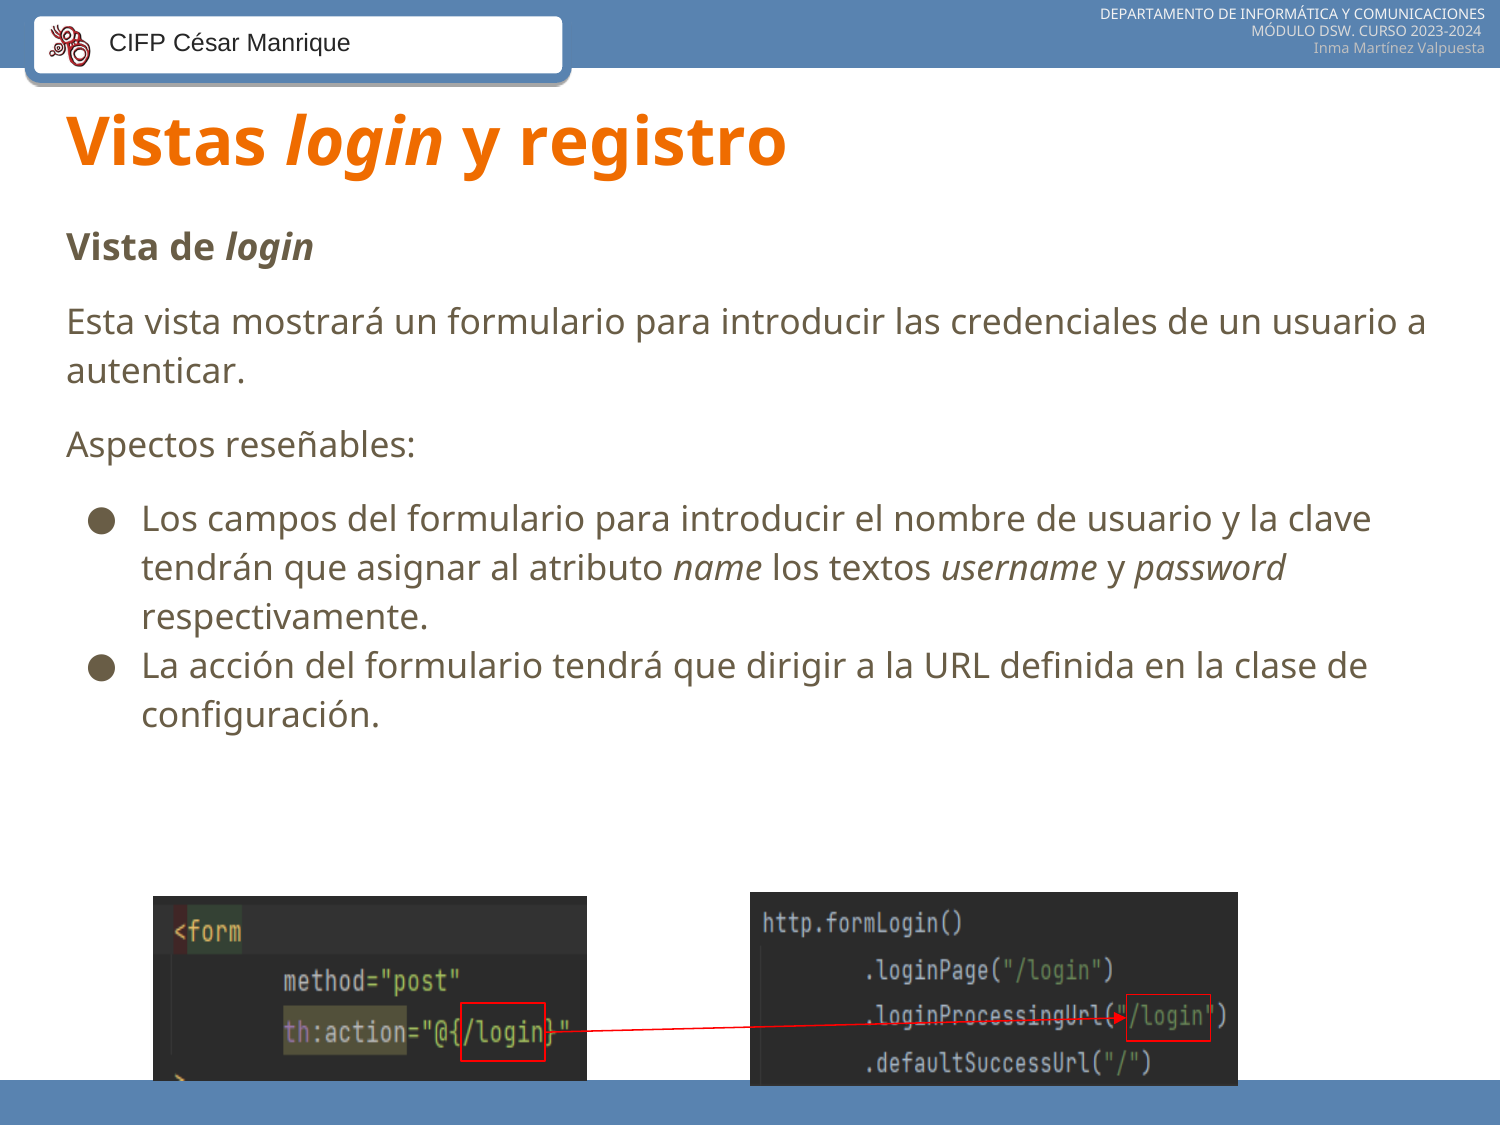

# Vistas login y registro
Vista de login
Esta vista mostrará un formulario para introducir las credenciales de un usuario a autenticar.
Aspectos reseñables:
Los campos del formulario para introducir el nombre de usuario y la clave tendrán que asignar al atributo name los textos username y password respectivamente.
La acción del formulario tendrá que dirigir a la URL definida en la clase de configuración.